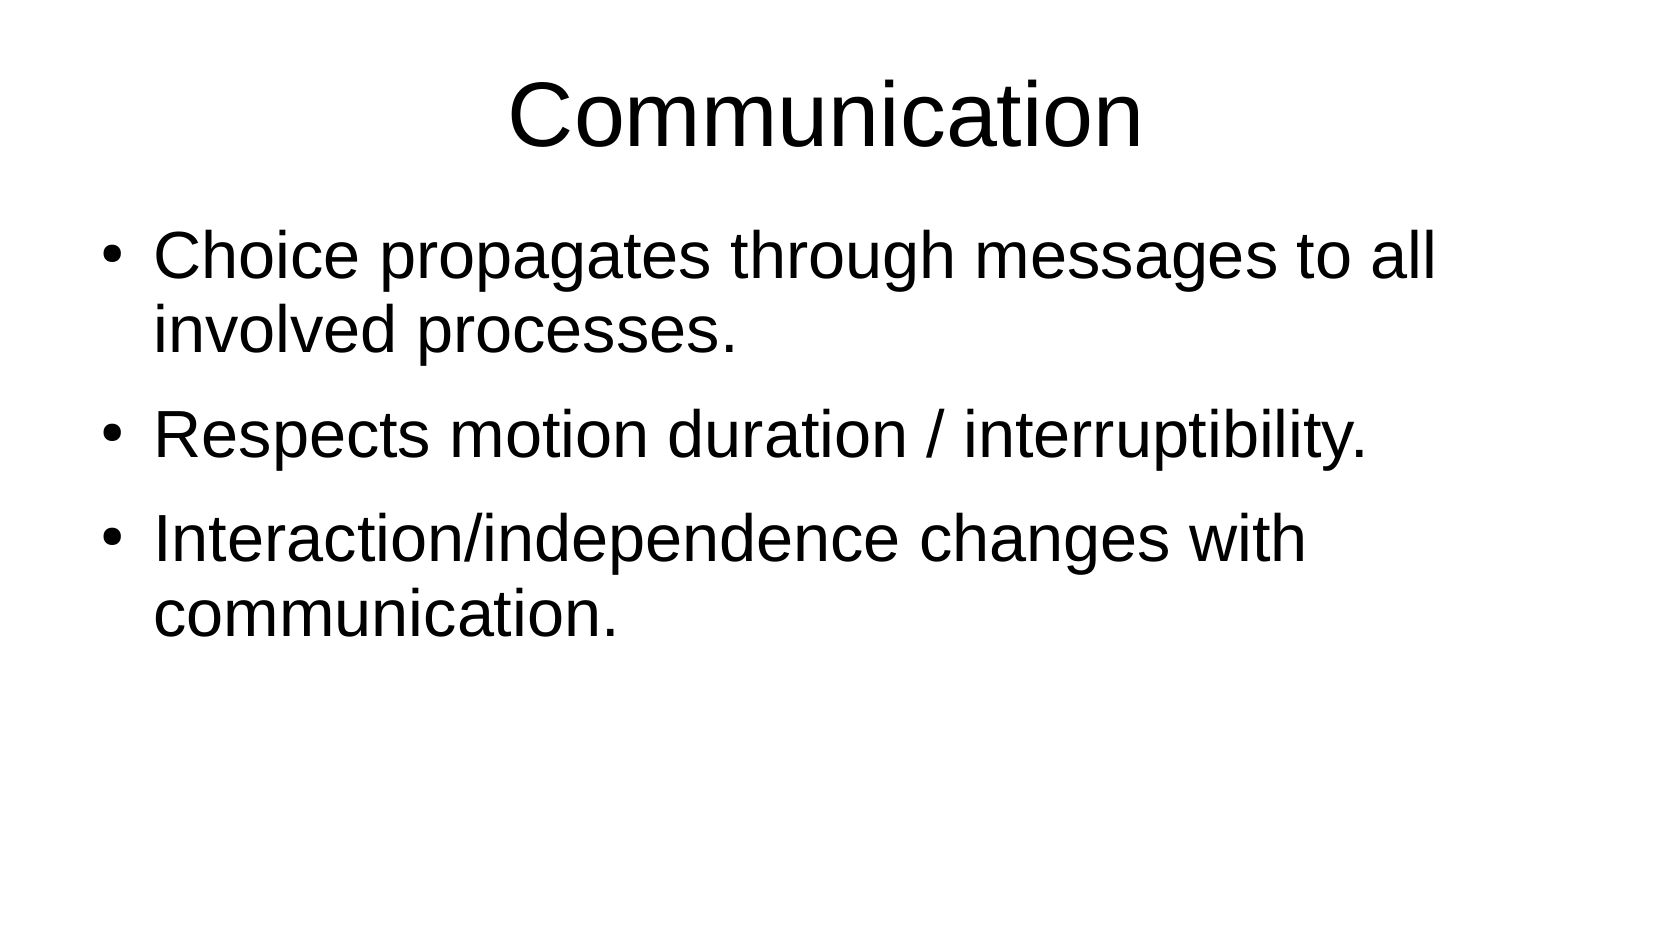

# Communication
Choice propagates through messages to all involved processes.
Respects motion duration / interruptibility.
Interaction/independence changes with communication.